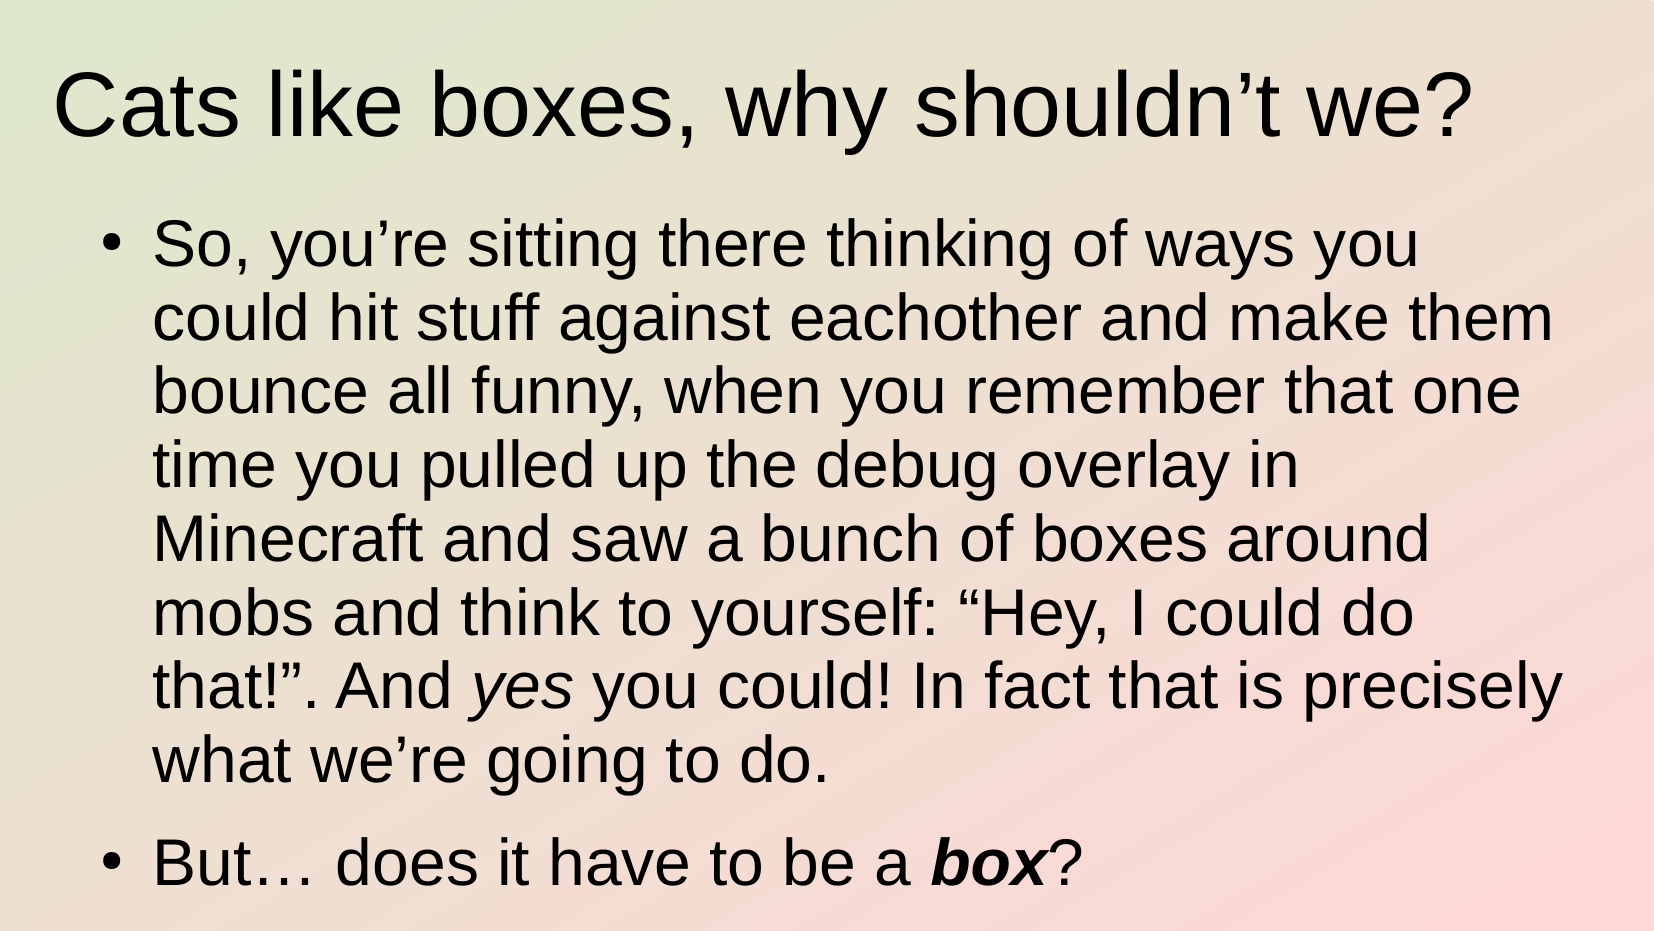

# Cats like boxes, why shouldn’t we?
So, you’re sitting there thinking of ways you could hit stuff against eachother and make them bounce all funny, when you remember that one time you pulled up the debug overlay in Minecraft and saw a bunch of boxes around mobs and think to yourself: “Hey, I could do that!”. And yes you could! In fact that is precisely what we’re going to do.
But… does it have to be a box?